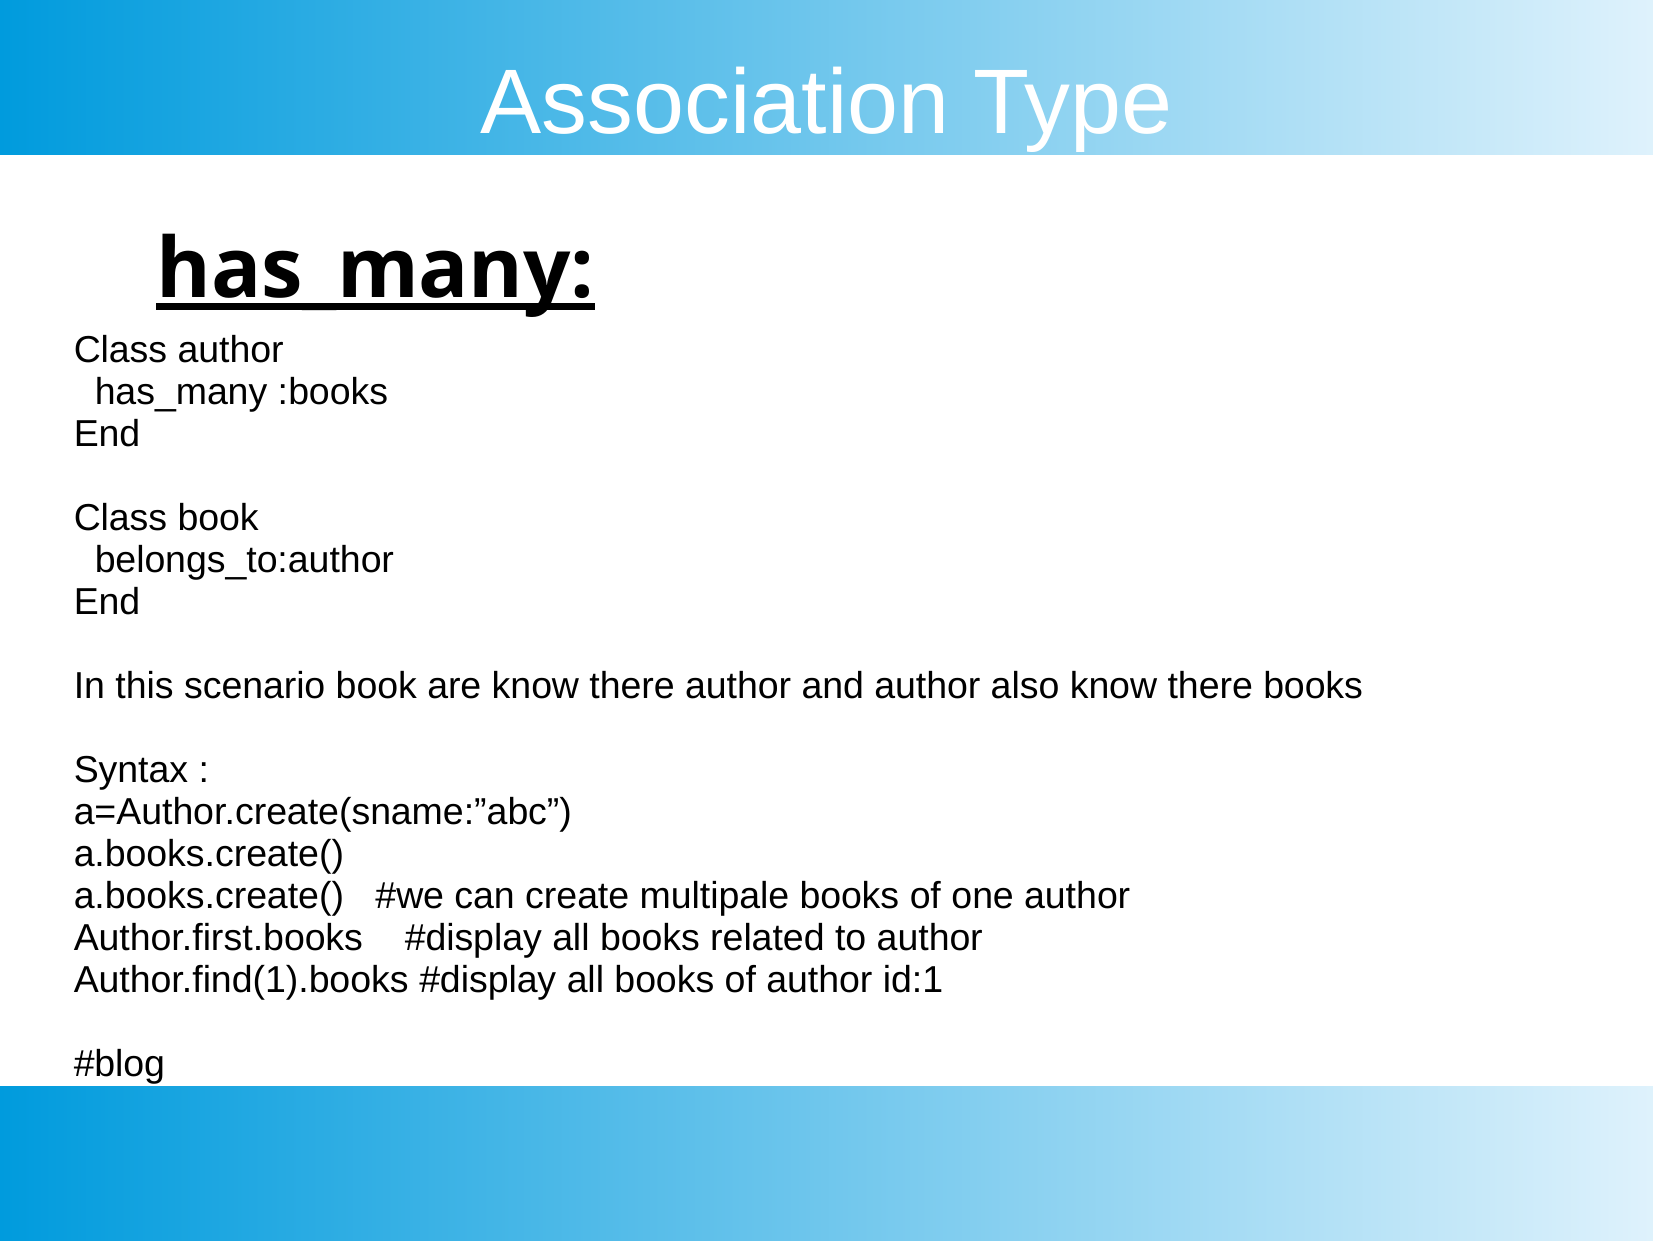

# Association Type
has_many:
Class author
 has_many :books
End
Class book
 belongs_to:author
End
In this scenario book are know there author and author also know there books
Syntax :
a=Author.create(sname:”abc”)
a.books.create()
a.books.create() #we can create multipale books of one author
Author.first.books #display all books related to author
Author.find(1).books #display all books of author id:1
#blog